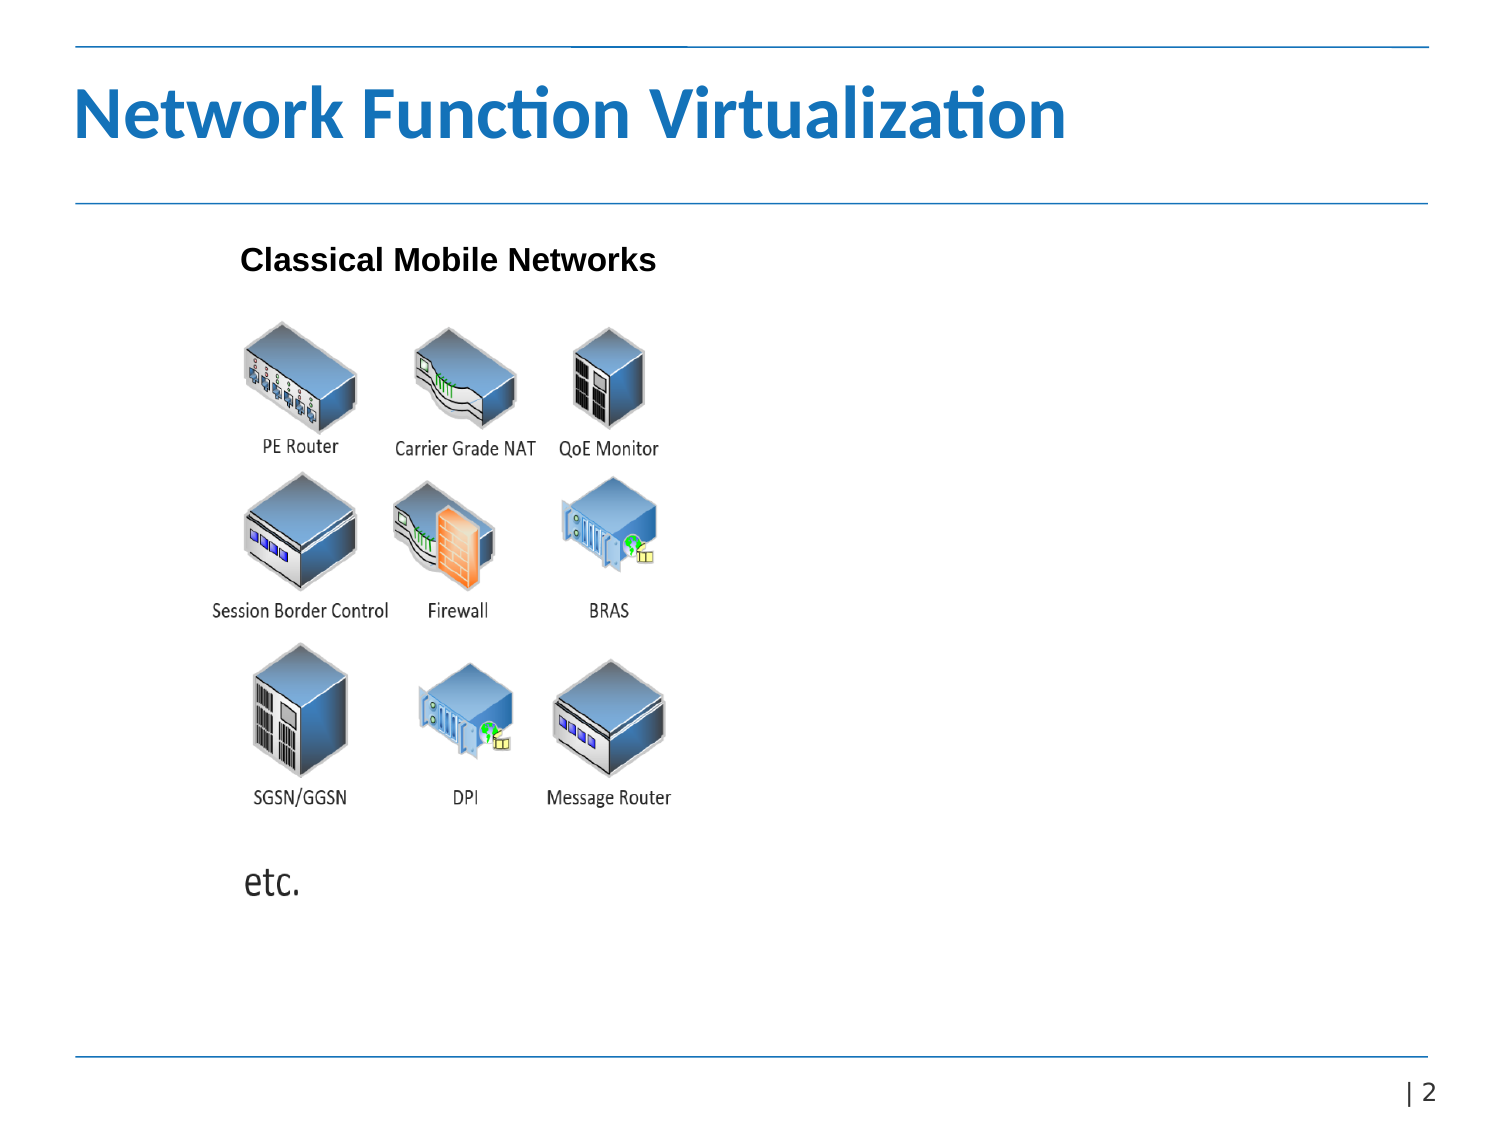

Network Function Virtualization
 NFV-enabled Networks
 Classical Mobile Networks
Virtual Network Functions
Orchestrator
Deployment of VNFs
Networking
Storage
Computing
Networking
Computing
Computing
Storage